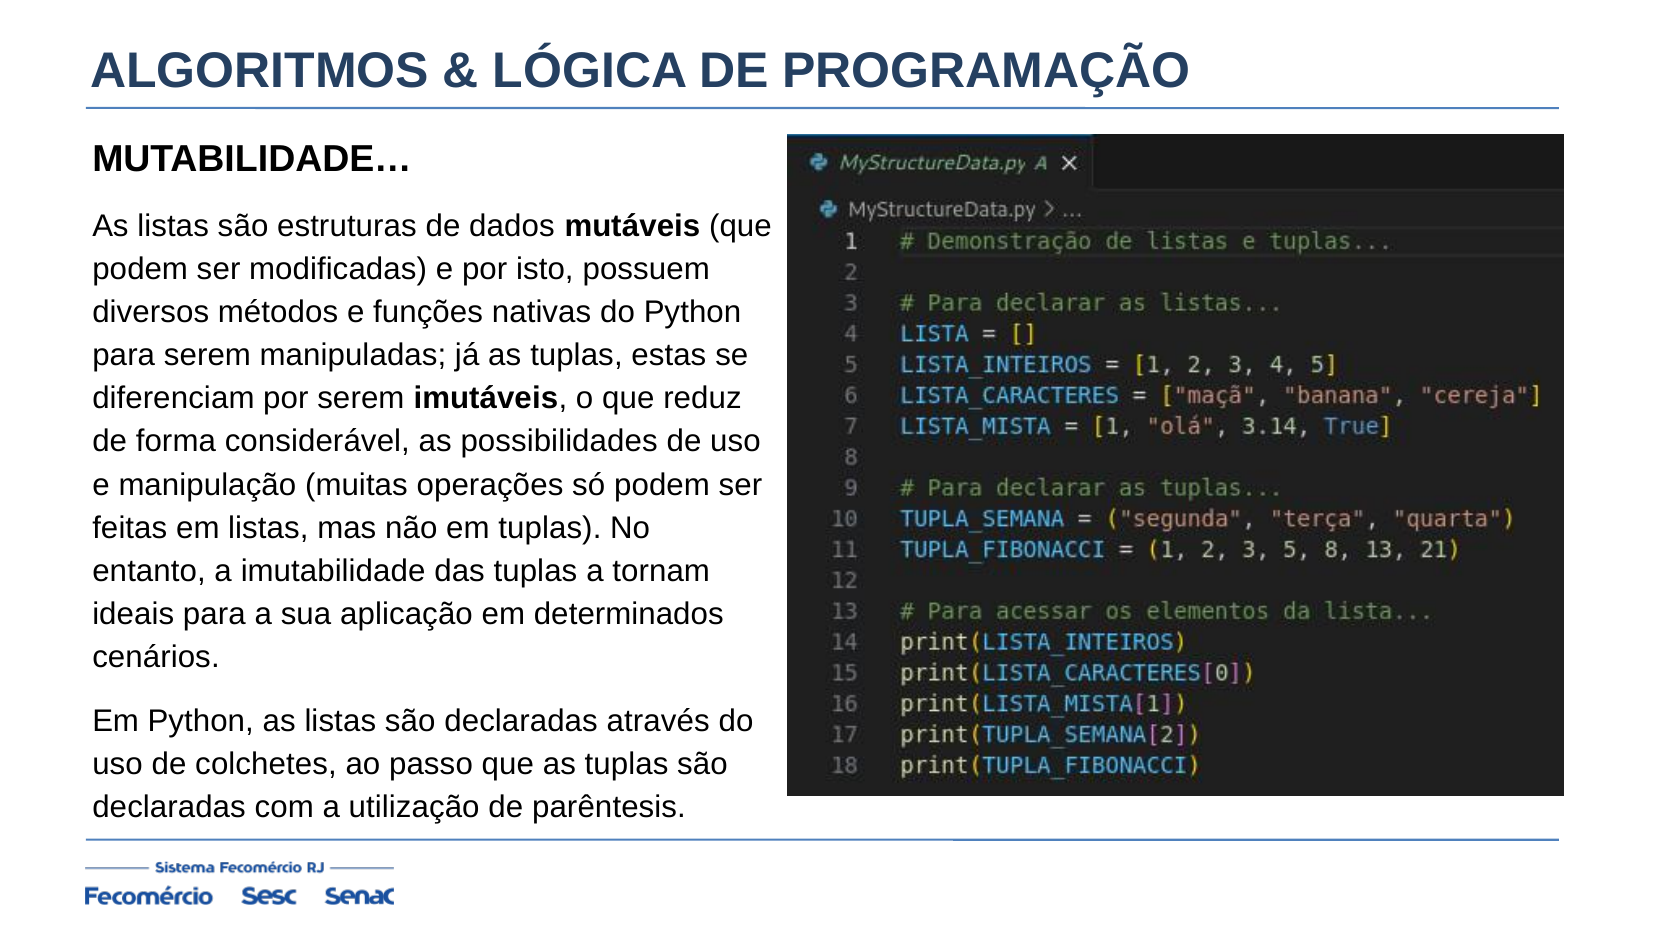

ALGORITMOS & LÓGICA DE PROGRAMAÇÃO
MUTABILIDADE…
As listas são estruturas de dados mutáveis (que podem ser modificadas) e por isto, possuem diversos métodos e funções nativas do Python para serem manipuladas; já as tuplas, estas se diferenciam por serem imutáveis, o que reduz de forma considerável, as possibilidades de uso e manipulação (muitas operações só podem ser feitas em listas, mas não em tuplas). No entanto, a imutabilidade das tuplas a tornam ideais para a sua aplicação em determinados cenários.
Em Python, as listas são declaradas através do uso de colchetes, ao passo que as tuplas são declaradas com a utilização de parêntesis.